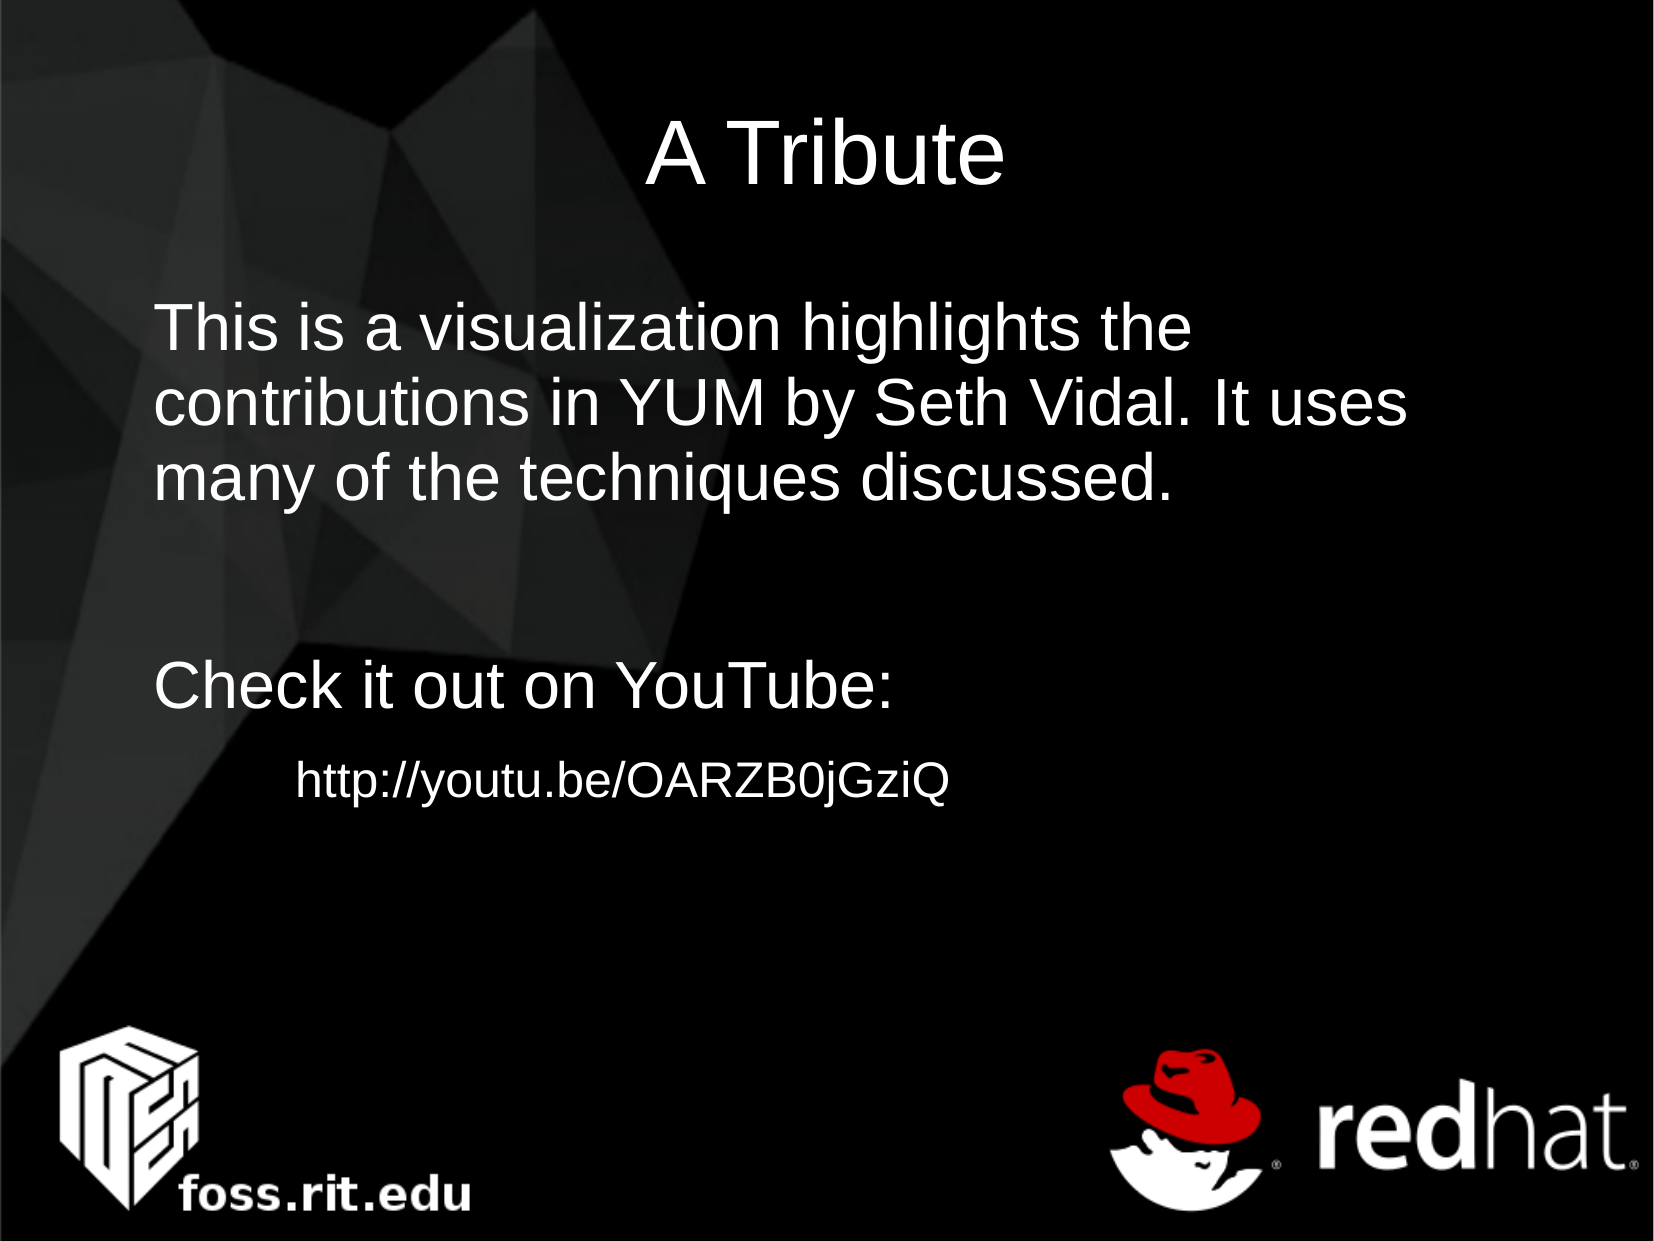

# A Tribute
This is a visualization highlights the contributions in YUM by Seth Vidal. It uses many of the techniques discussed.
Check it out on YouTube:
http://youtu.be/OARZB0jGziQ